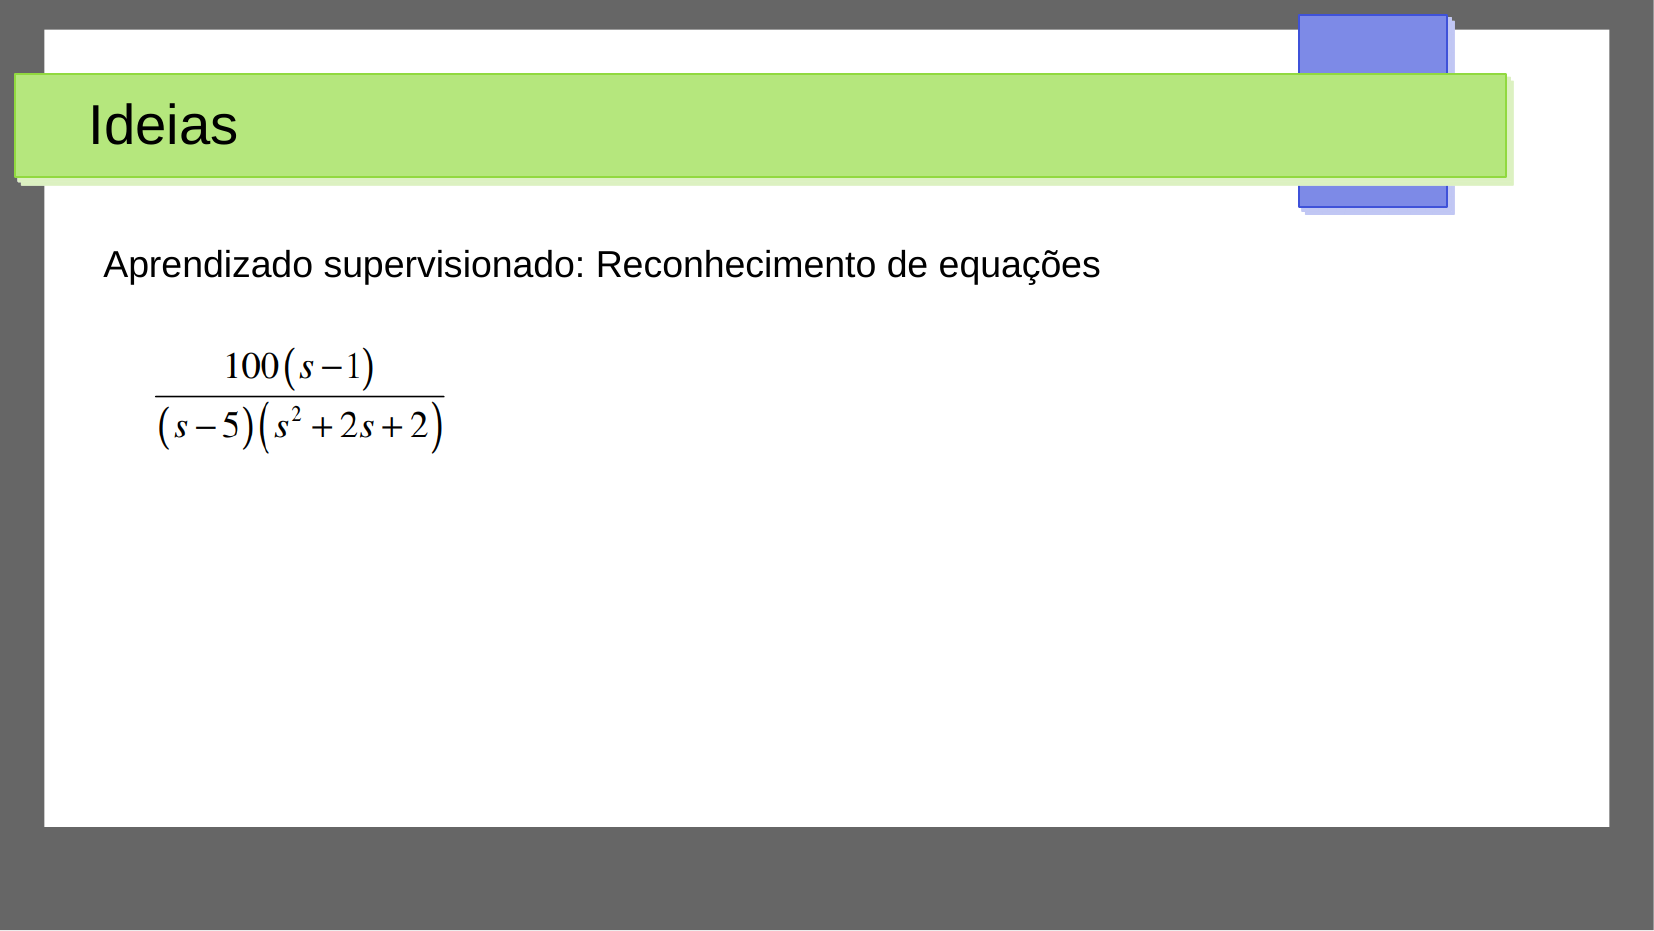

# Ideias
Aprendizado supervisionado: Reconhecimento de equações